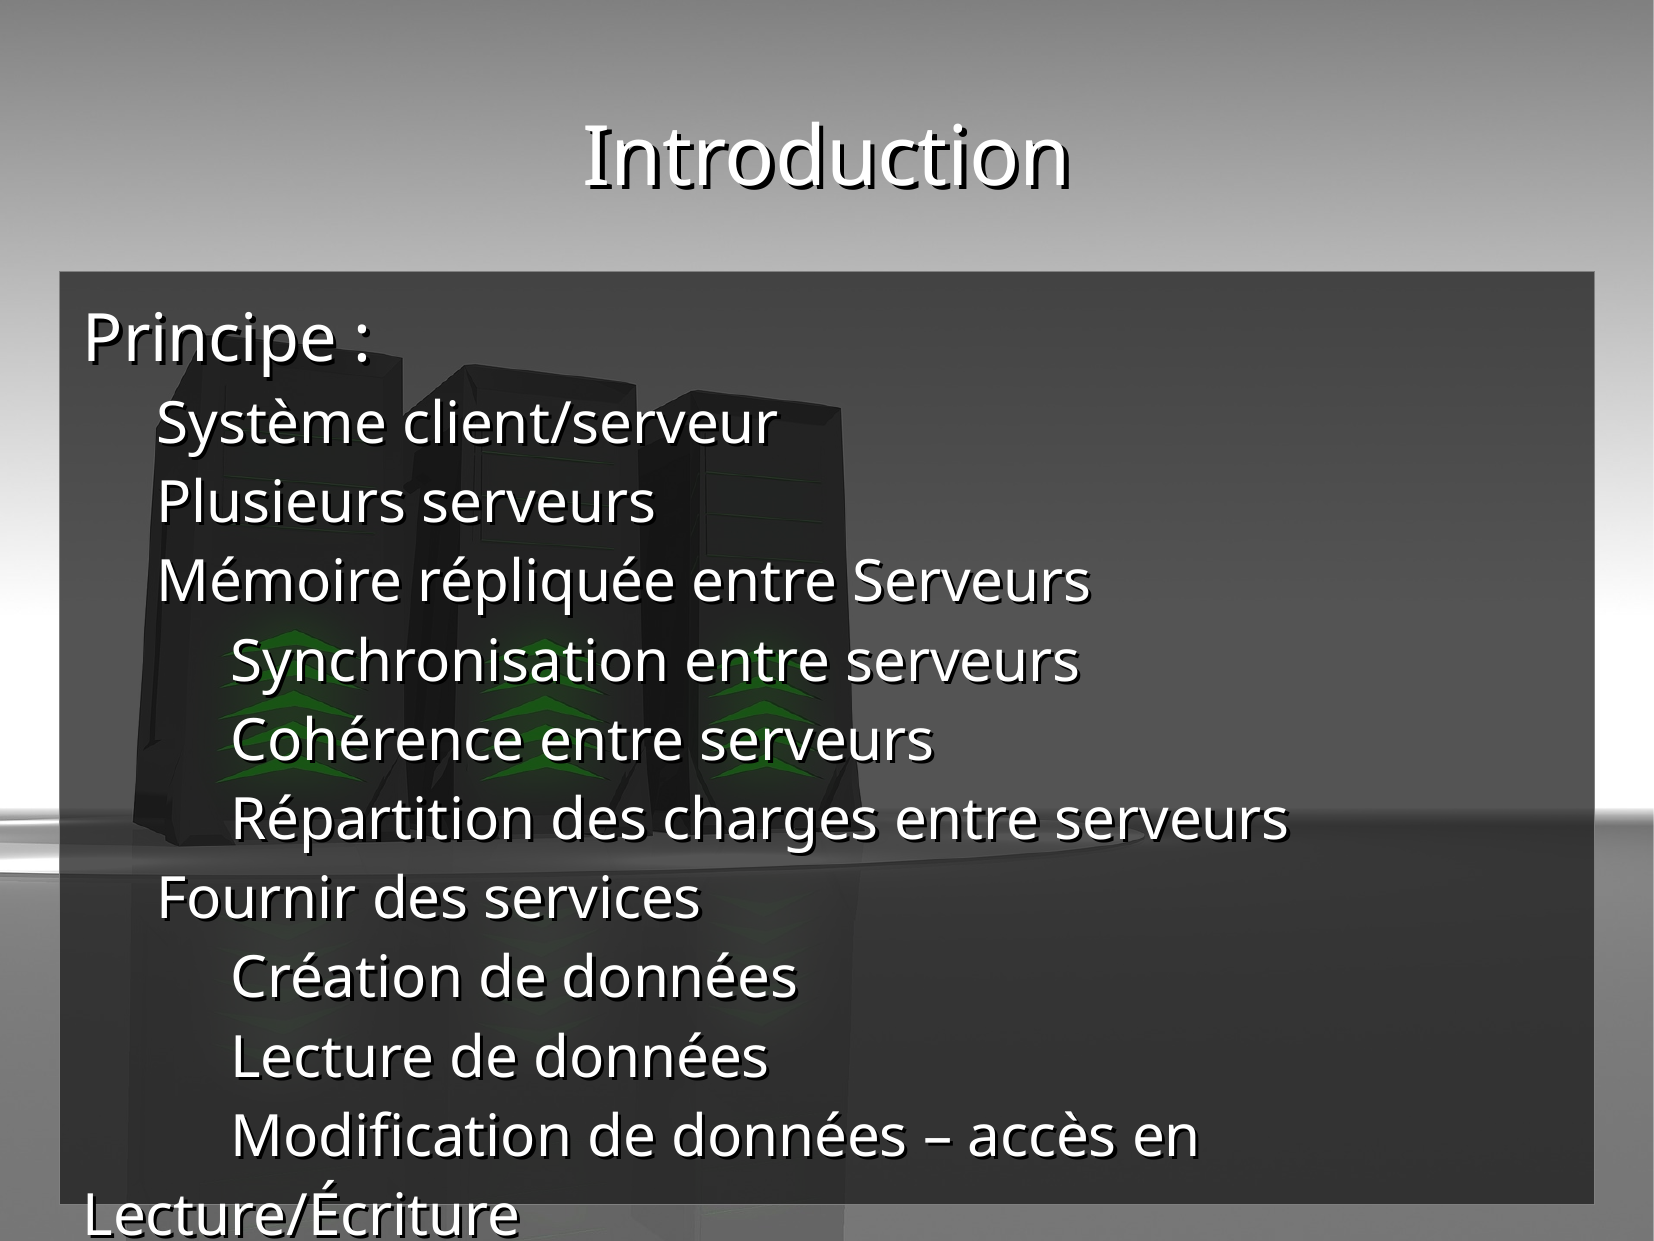

# Introduction
Principe :
	Système client/serveur
	Plusieurs serveurs
	Mémoire répliquée entre Serveurs
		Synchronisation entre serveurs
		Cohérence entre serveurs
		Répartition des charges entre serveurs
	Fournir des services
		Création de données
		Lecture de données
		Modification de données – accès en Lecture/Écriture